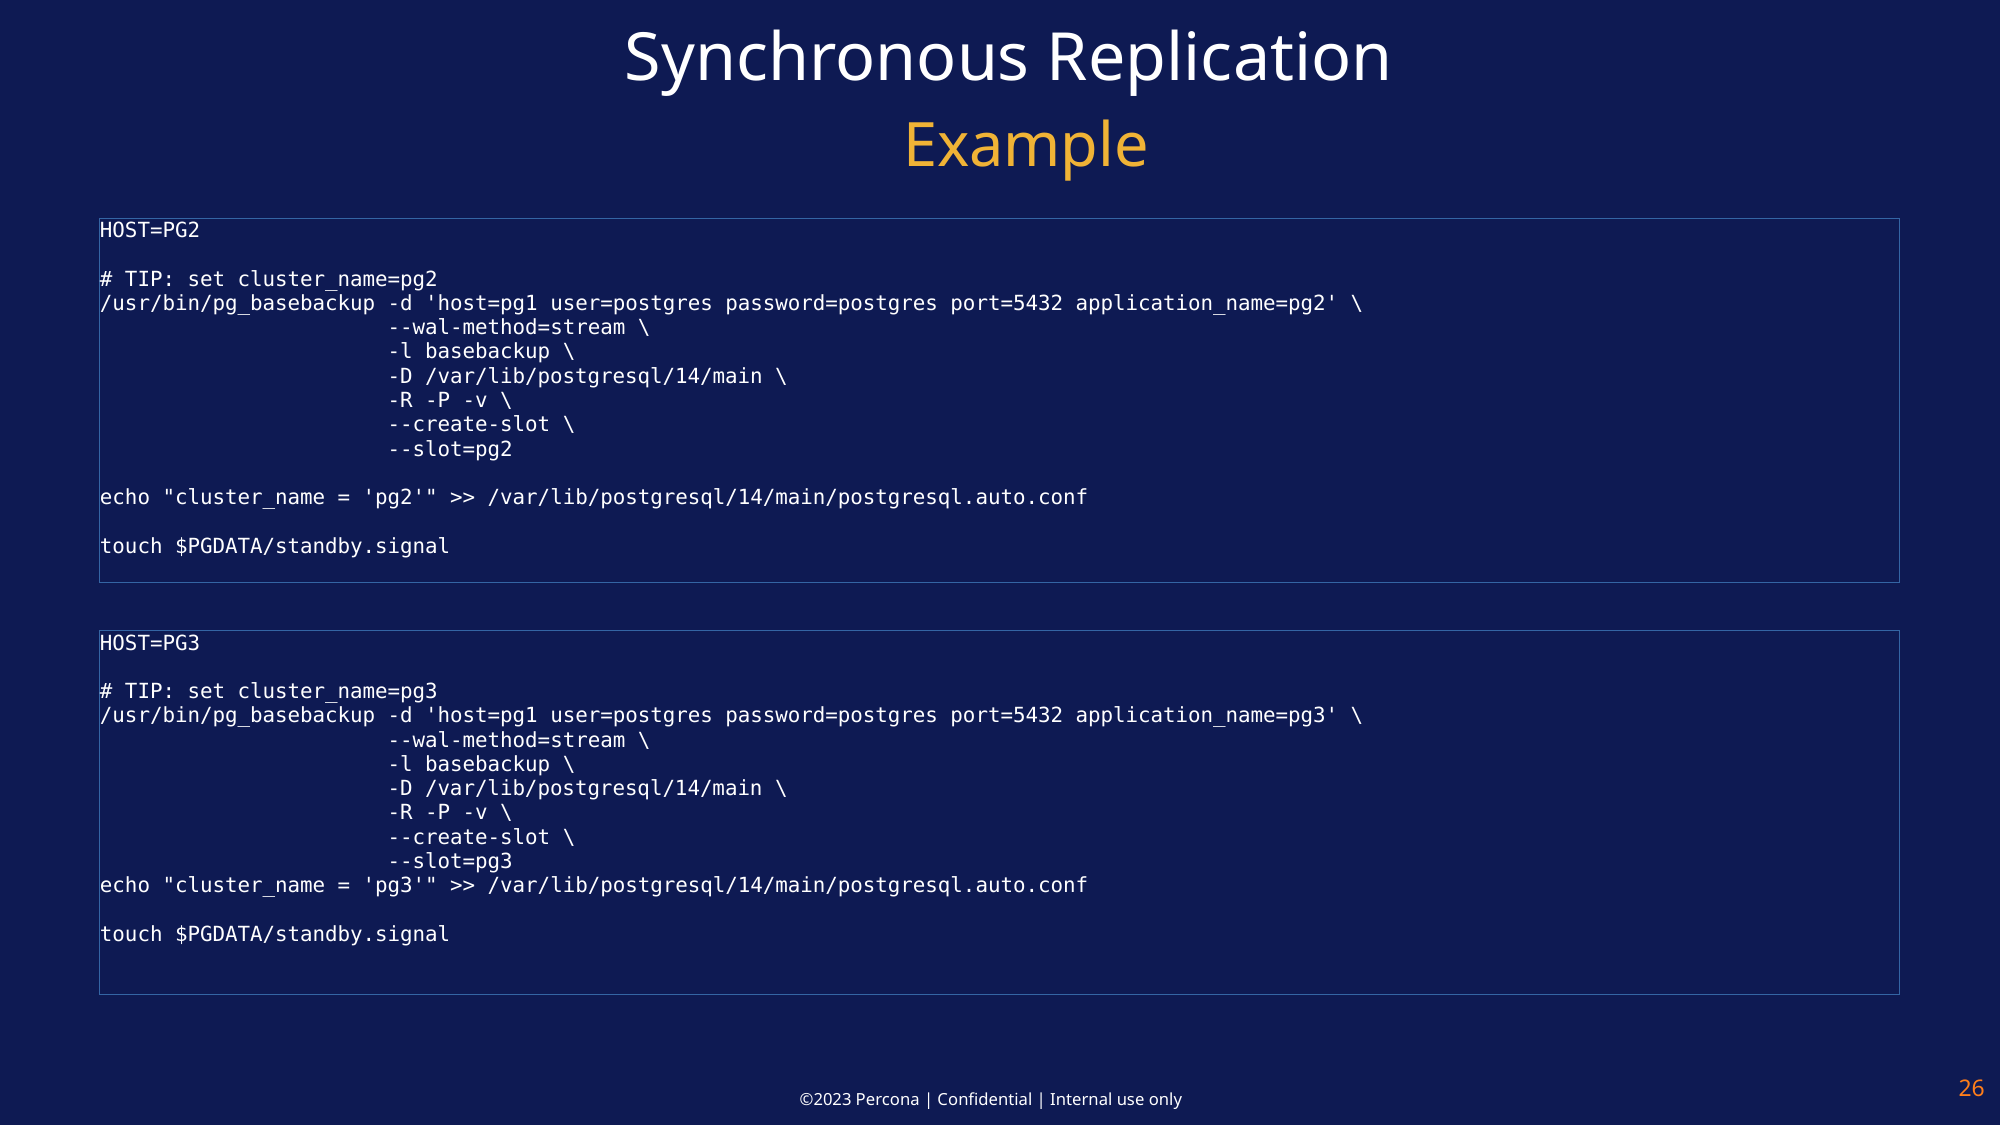

Synchronous Replication
Example
# HOST=PG2 # TIP: set cluster_name=pg2 /usr/bin/pg_basebackup -d 'host=pg1 user=postgres password=postgres port=5432 application_name=pg2' \ --wal-method=stream \ -l basebackup \ -D /var/lib/postgresql/14/main \ -R -P -v \ --create-slot \ --slot=pg2 echo "cluster_name = 'pg2'" >> /var/lib/postgresql/14/main/postgresql.auto.conf touch $PGDATA/standby.signal
HOST=PG3
# TIP: set cluster_name=pg3
/usr/bin/pg_basebackup -d 'host=pg1 user=postgres password=postgres port=5432 application_name=pg3' \
 --wal-method=stream \
 -l basebackup \
 -D /var/lib/postgresql/14/main \
 -R -P -v \
 --create-slot \
 --slot=pg3
echo "cluster_name = 'pg3'" >> /var/lib/postgresql/14/main/postgresql.auto.conf
touch $PGDATA/standby.signal